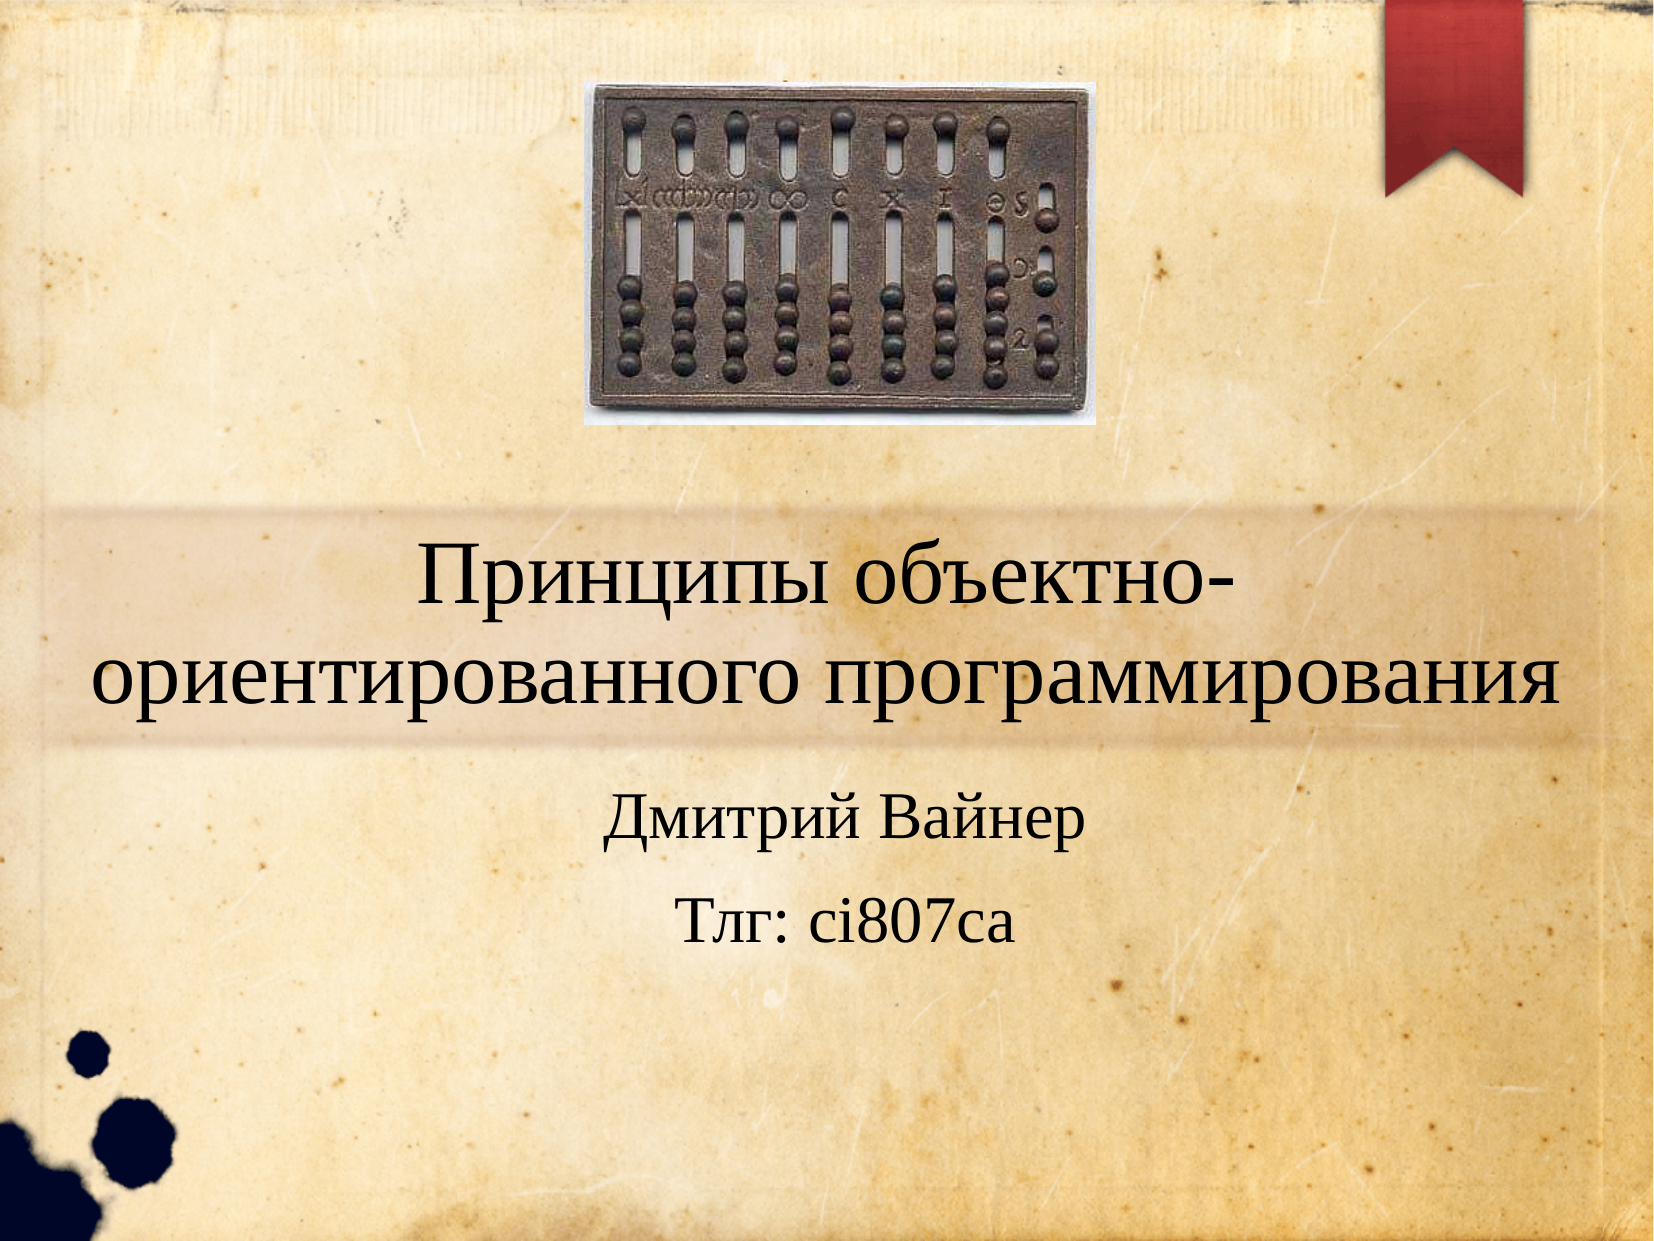

# Принципы объектно-ориентированного программирования
Дмитрий Вайнер
Тлг: ci807ca